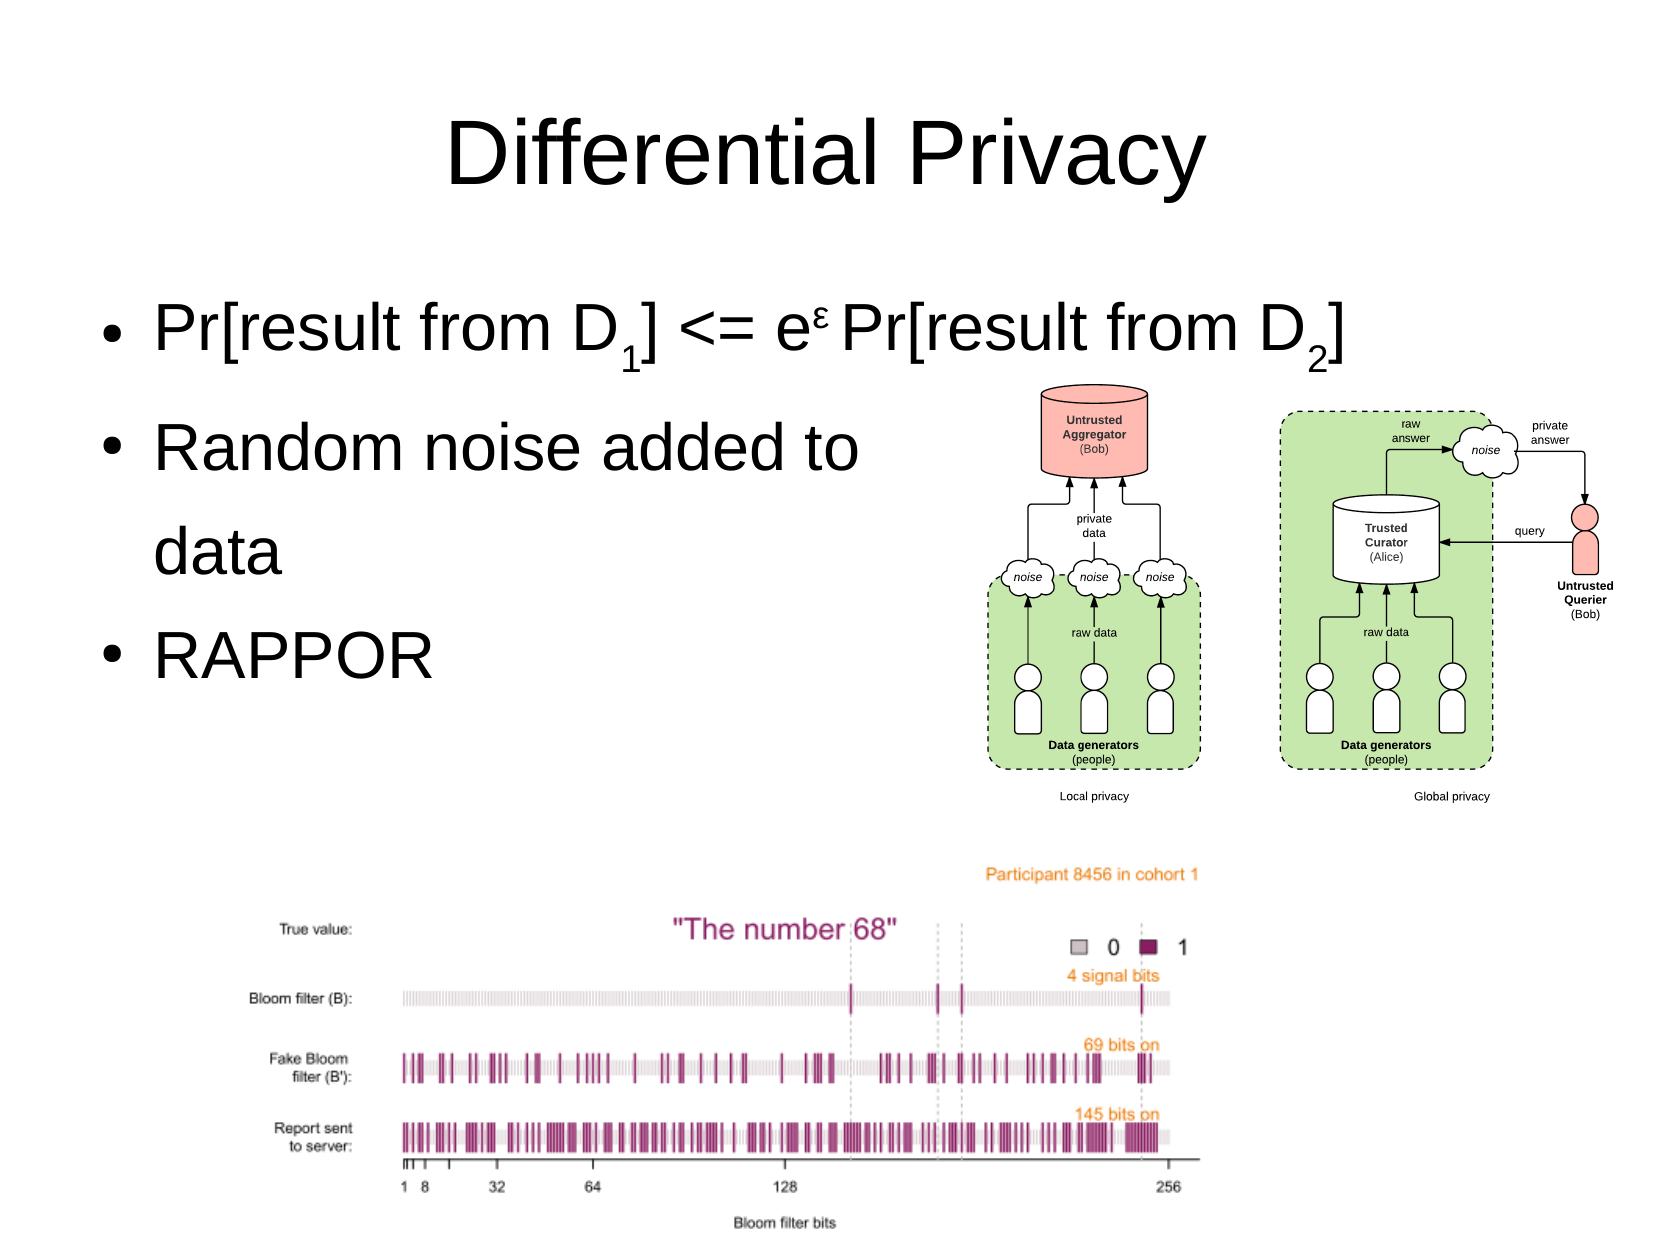

# Differential Privacy
Pr[result from D1] <= eε Pr[result from D2]
Random noise added to
data
RAPPOR